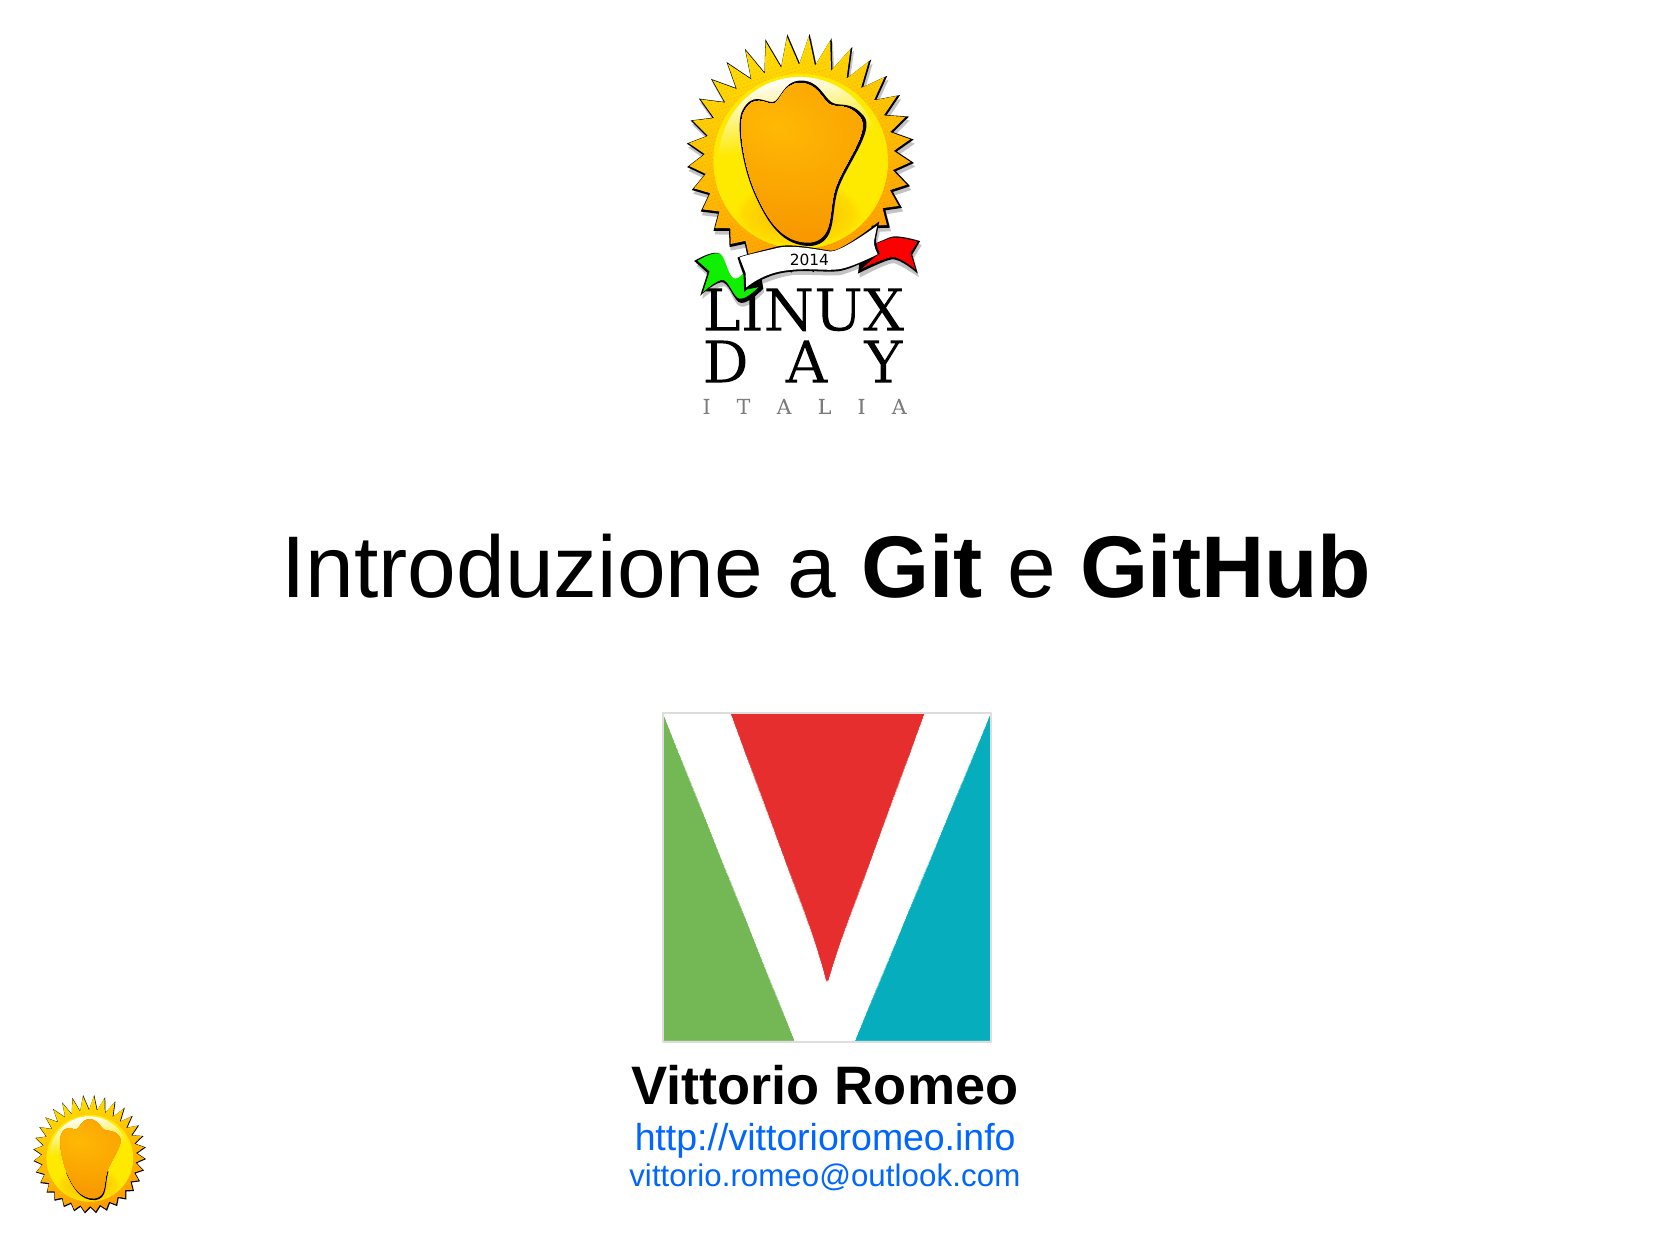

# Introduzione a Git e GitHub
Vittorio Romeo
http://vittorioromeo.info
vittorio.romeo@outlook.com